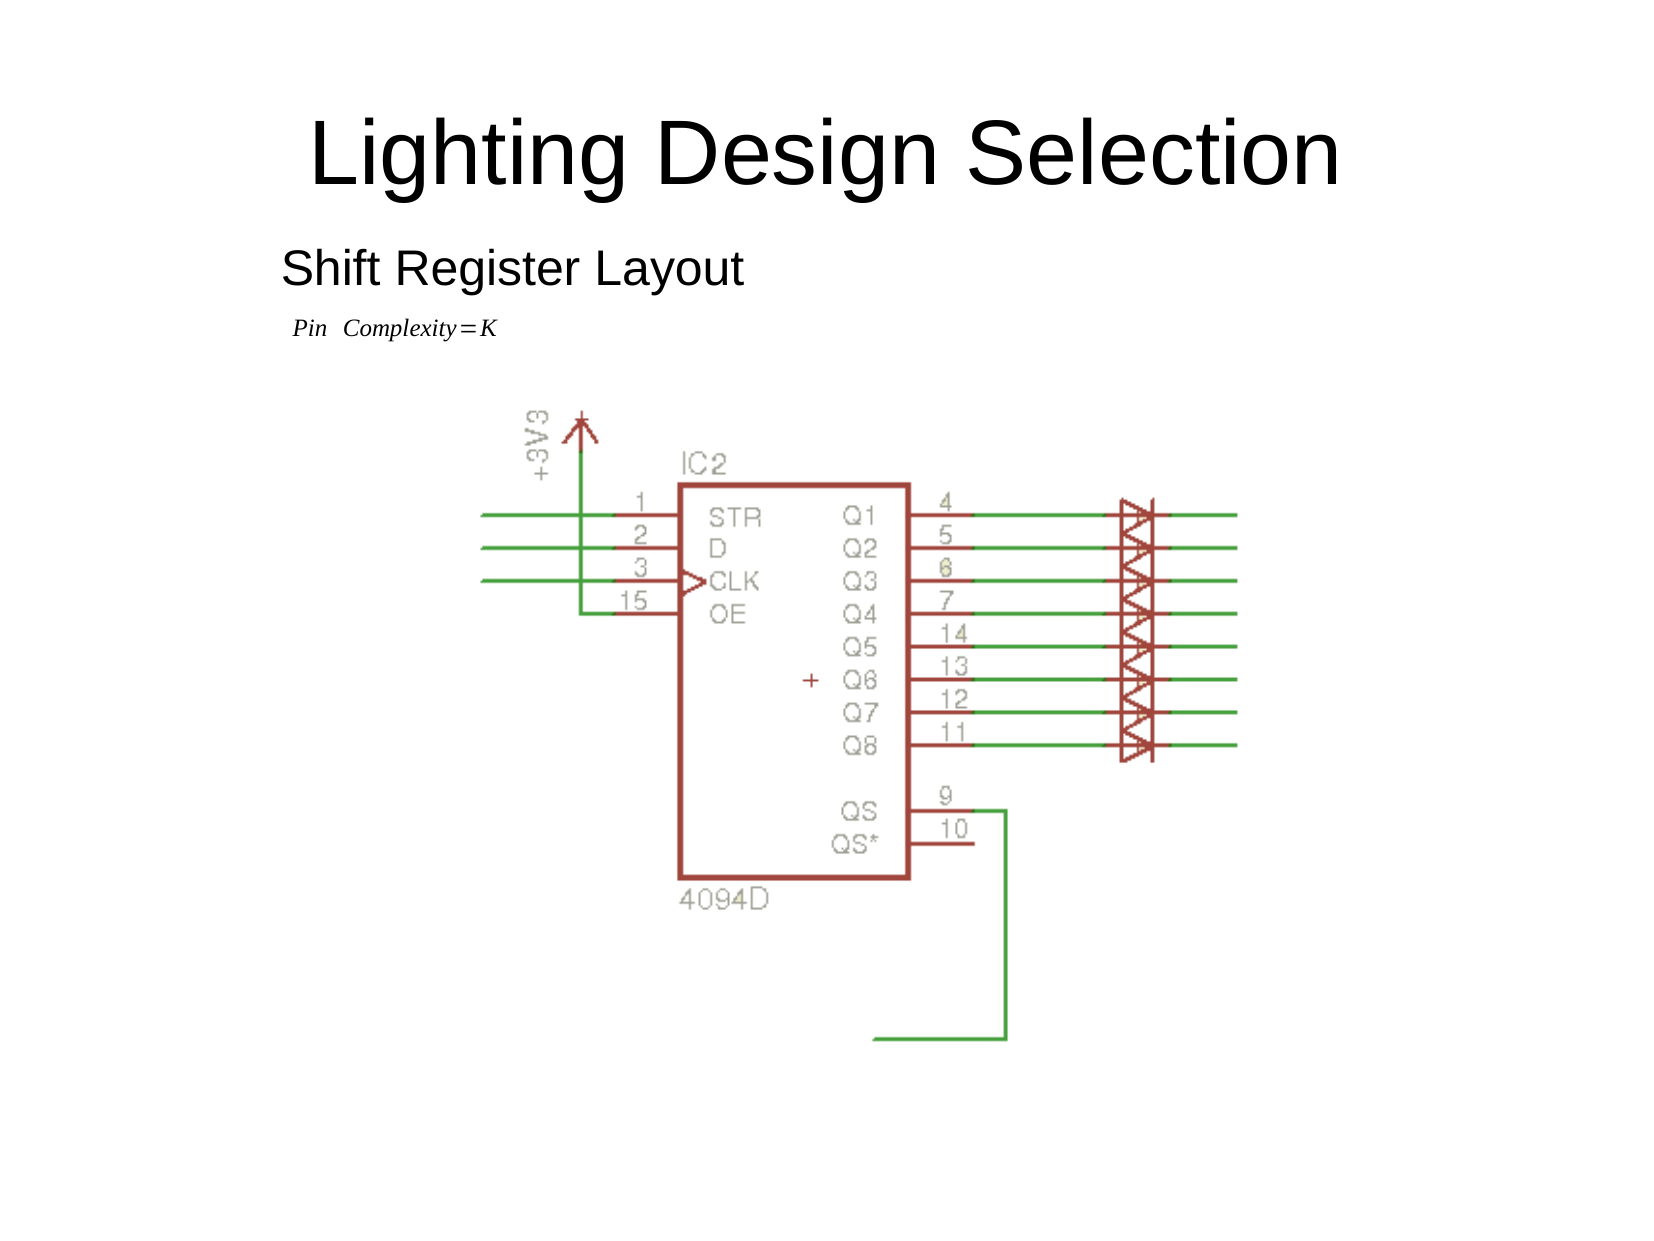

# Lighting Design Selection
Shift Register Layout